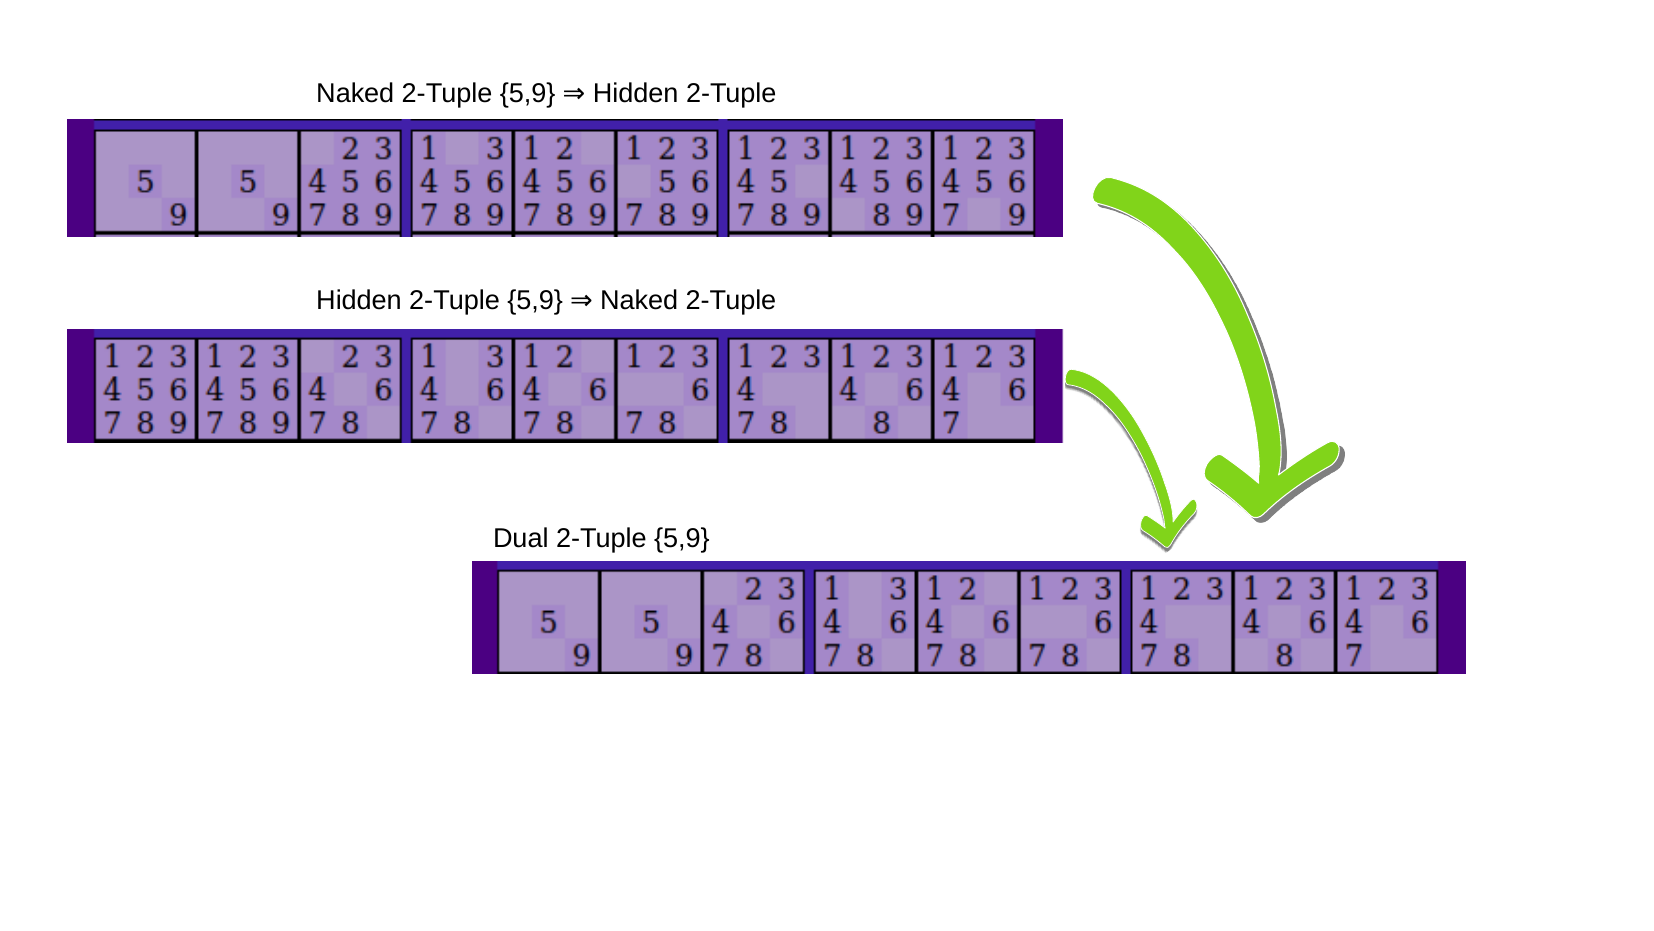

Naked 2-Tuple {5,9} ⇒ Hidden 2-Tuple
Hidden 2-Tuple {5,9} ⇒ Naked 2-Tuple
Dual 2-Tuple {5,9}